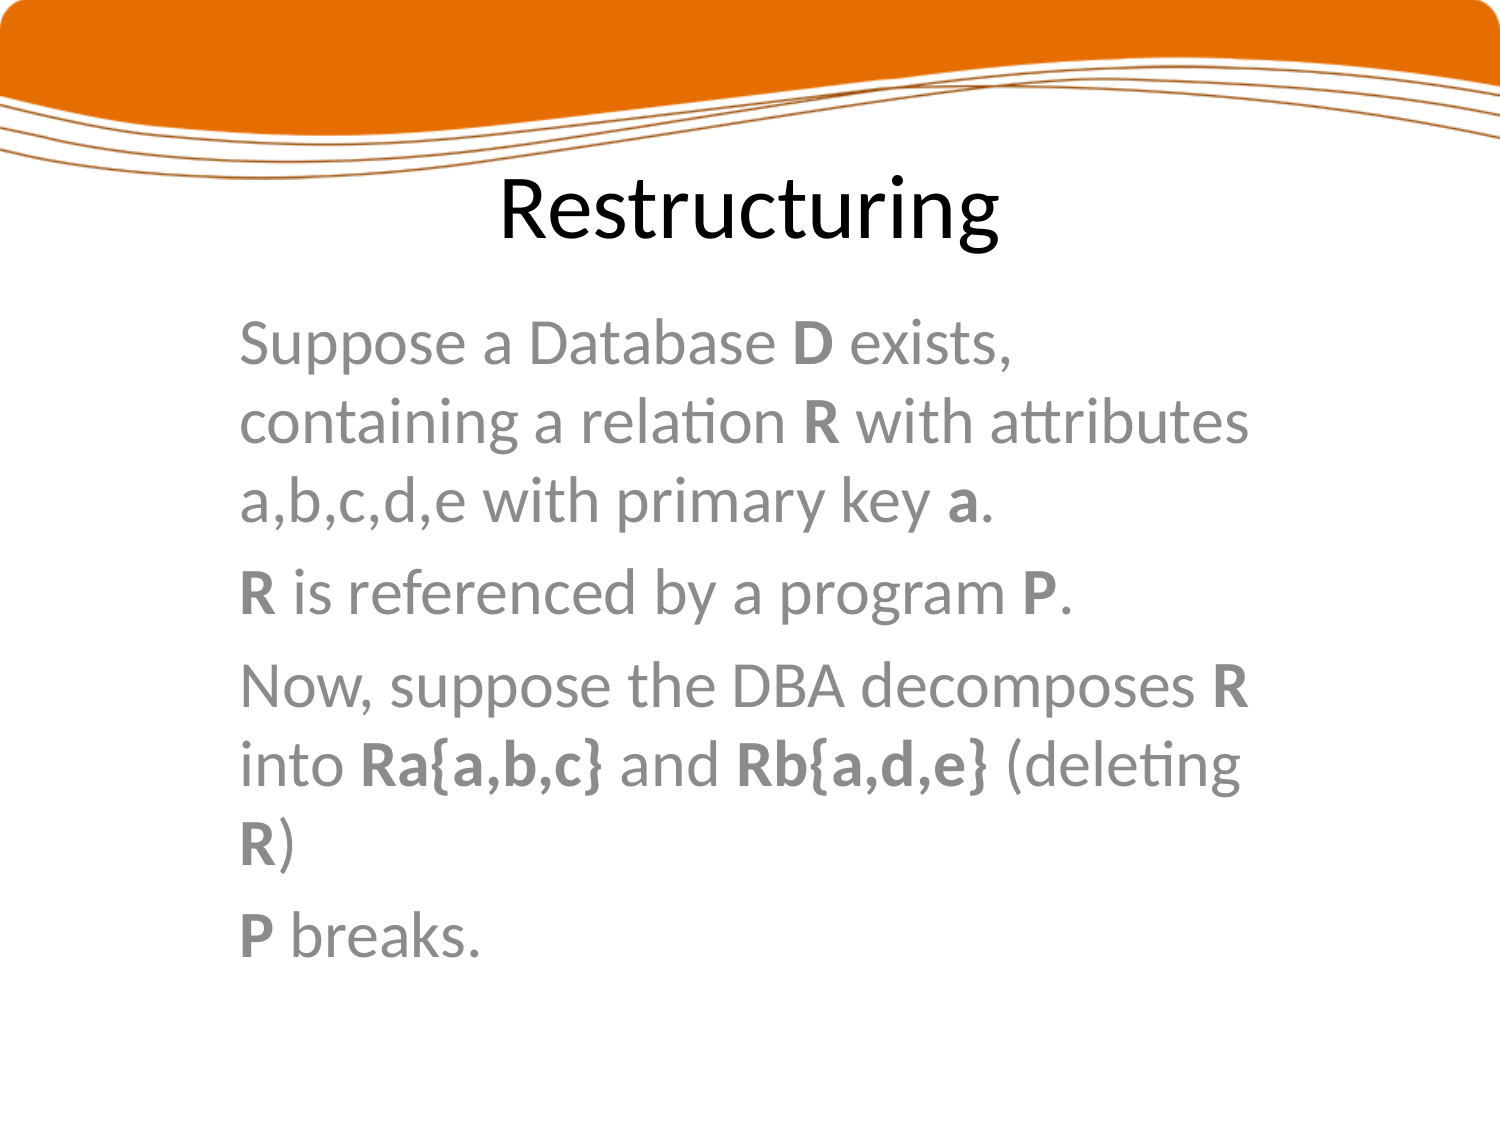

Restructuring
Suppose a Database D exists, containing a relation R with attributes a,b,c,d,e with primary key a.
R is referenced by a program P.
Now, suppose the DBA decomposes R into Ra{a,b,c} and Rb{a,d,e} (deleting R)
P breaks.